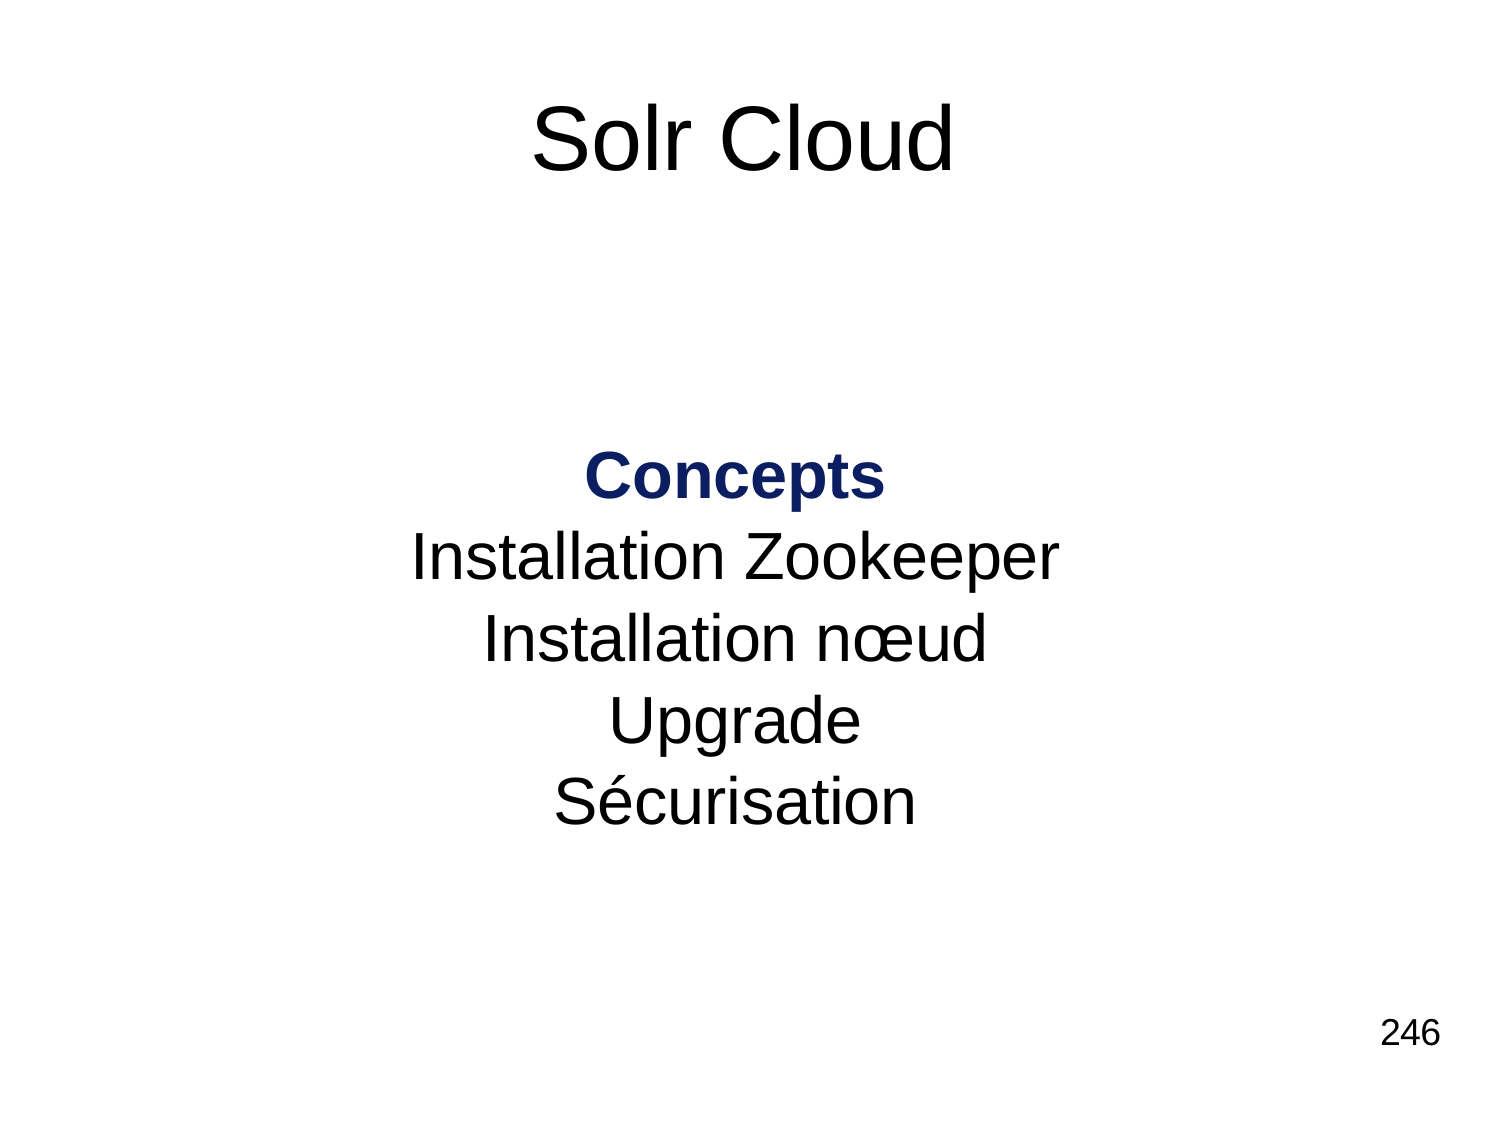

# Solr Cloud
Concepts
Installation Zookeeper
Installation nœud
Upgrade
Sécurisation
246